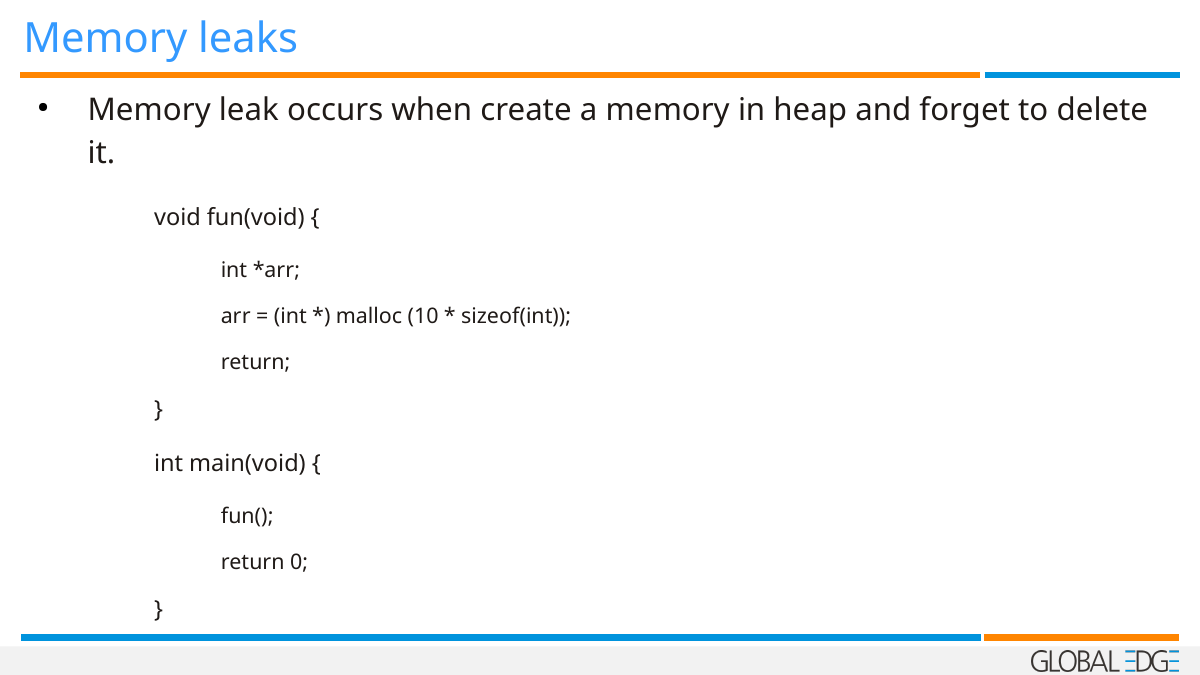

# Memory leaks
Memory leak occurs when create a memory in heap and forget to delete it.
void fun(void) {
int *arr;
arr = (int *) malloc (10 * sizeof(int));
return;
}
int main(void) {
fun();
return 0;
}